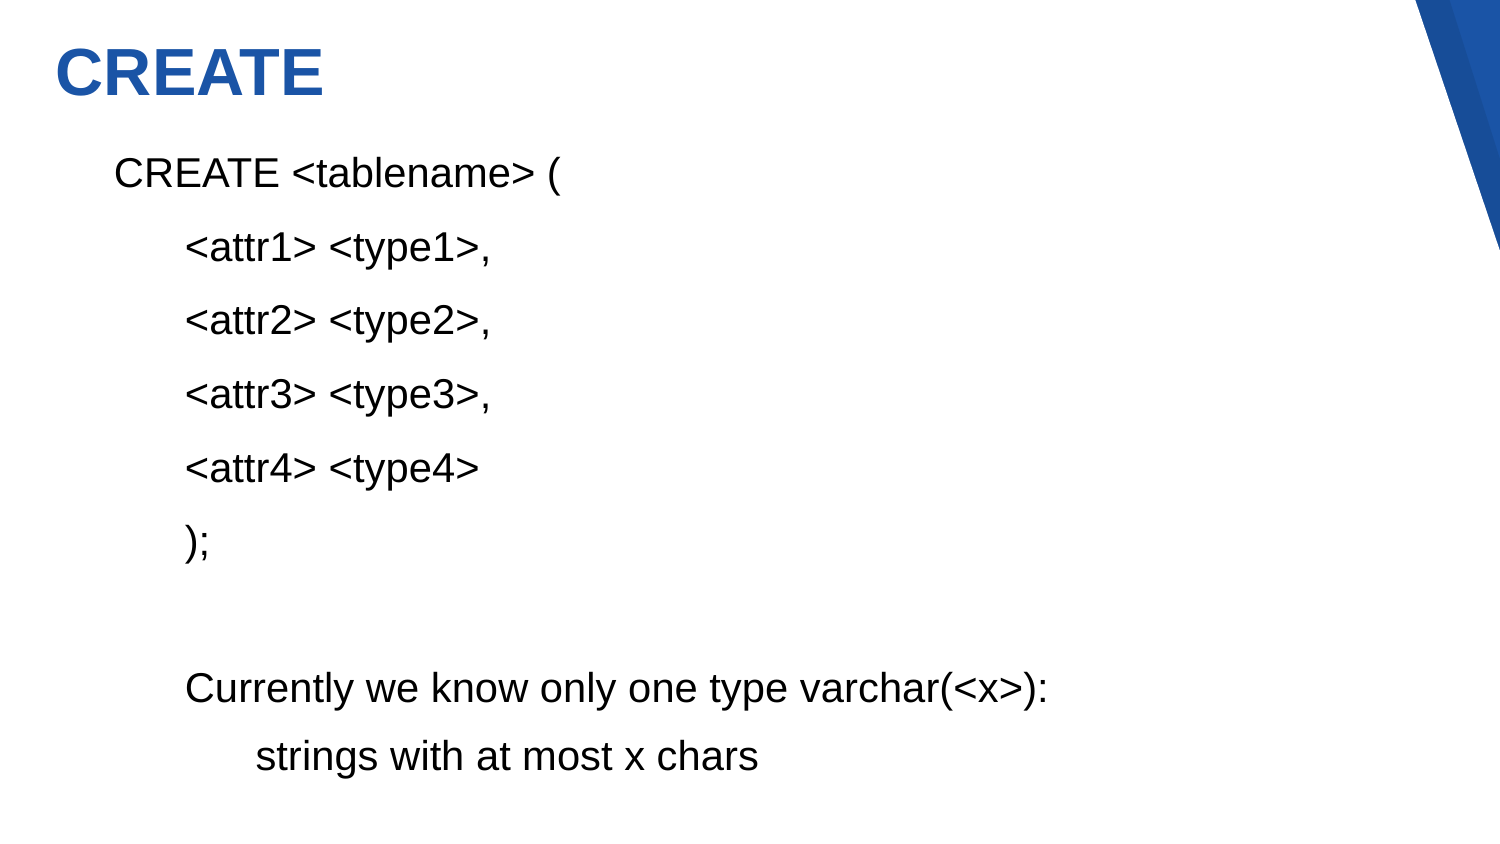

# CREATE
CREATE <tablename> (
<attr1> <type1>,
<attr2> <type2>,
<attr3> <type3>,
<attr4> <type4>
);
Currently we know only one type varchar(<x>):
strings with at most x chars